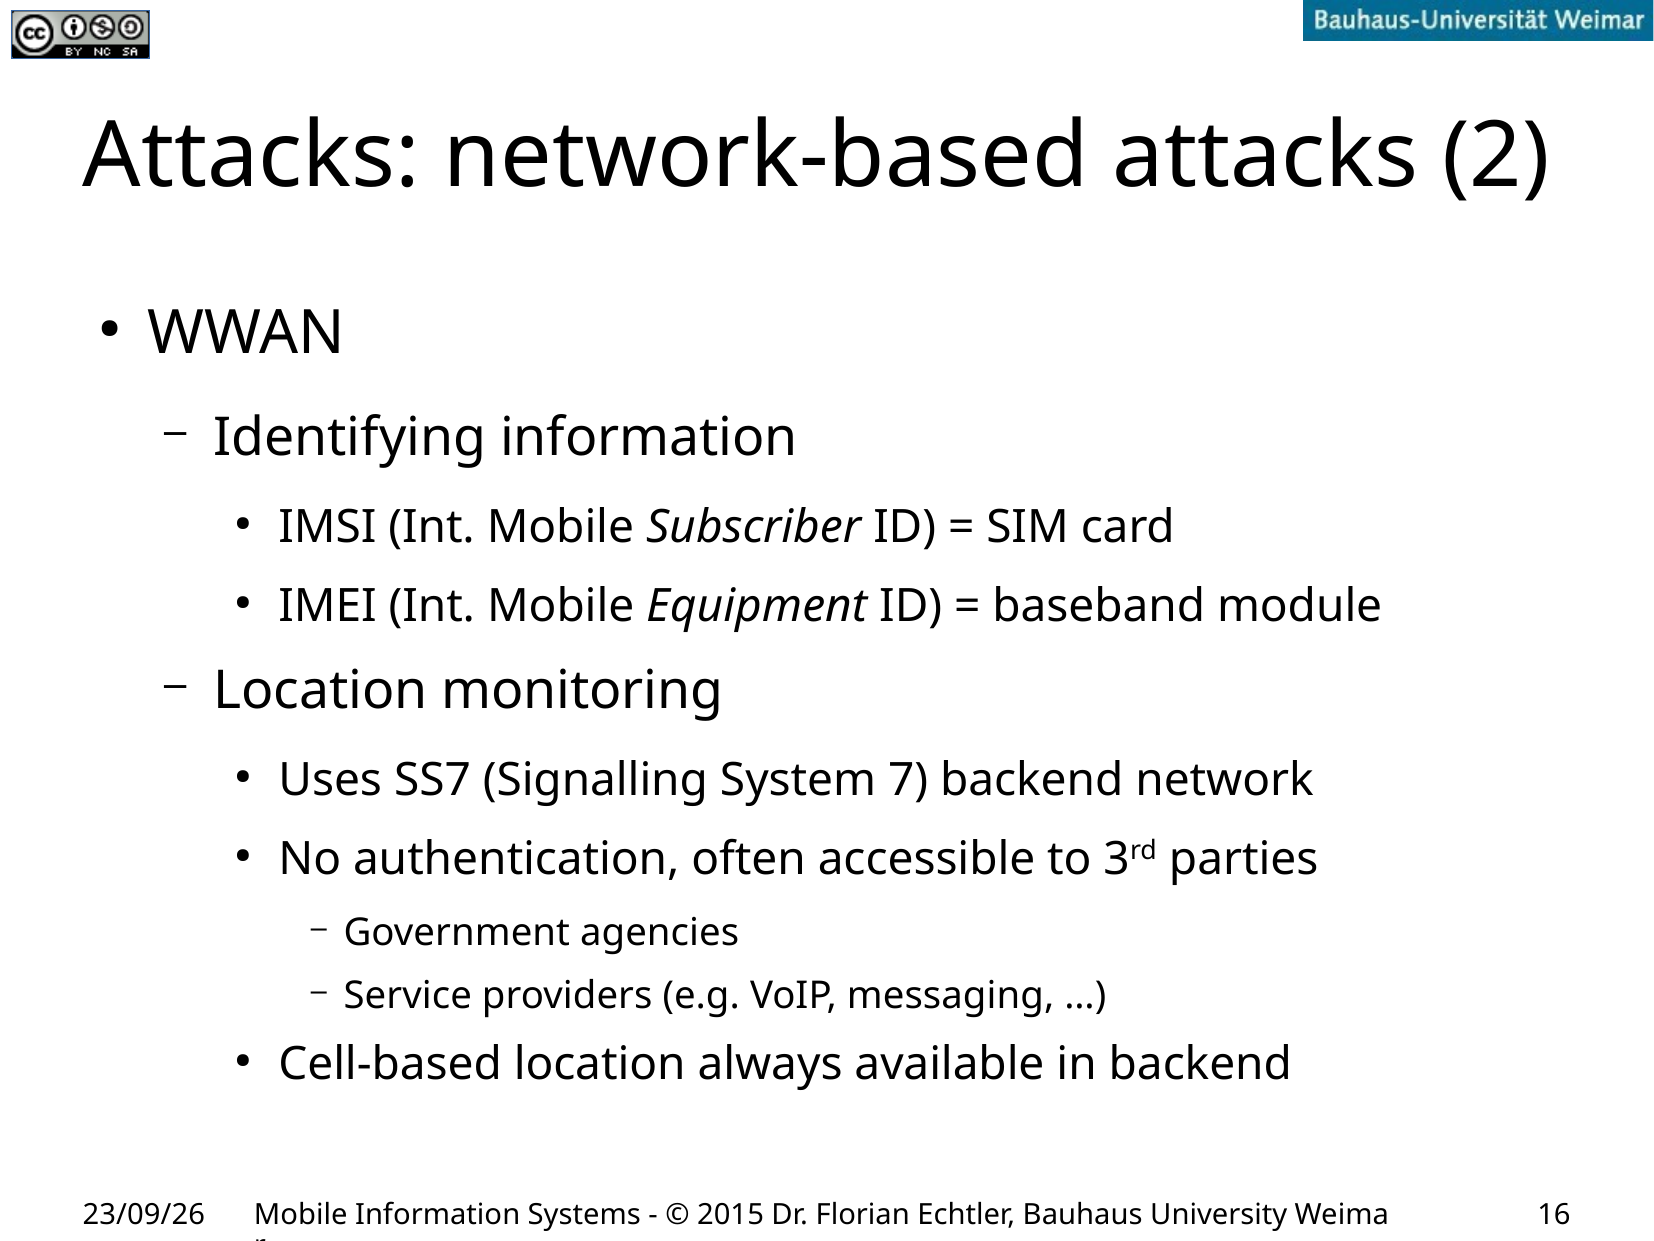

# Attacks: network-based attacks (2)
WWAN
Identifying information
IMSI (Int. Mobile Subscriber ID) = SIM card
IMEI (Int. Mobile Equipment ID) = baseband module
Location monitoring
Uses SS7 (Signalling System 7) backend network
No authentication, often accessible to 3rd parties
Government agencies
Service providers (e.g. VoIP, messaging, …)
Cell-based location always available in backend
Mobile Information Systems - © 2015 Dr. Florian Echtler, Bauhaus University Weimar
16